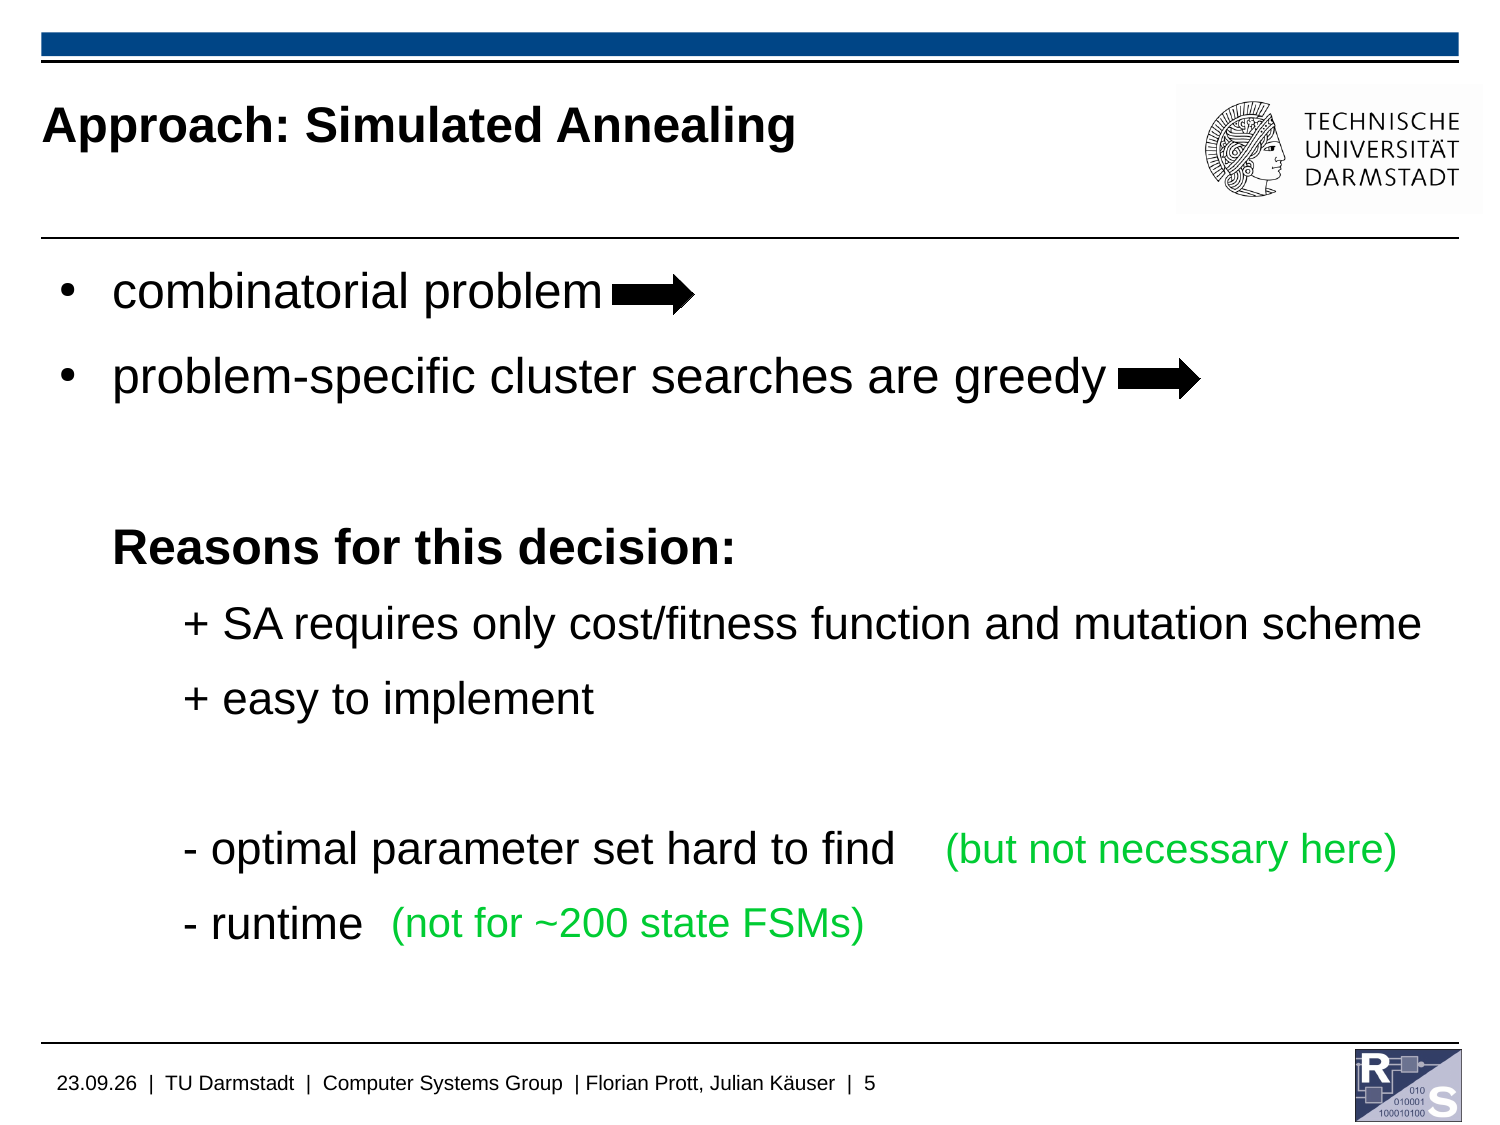

# Approach: Simulated Annealing
combinatorial problem heuristic necessary
problem-specific cluster searches are greedy unefficient
Reasons for this decision:
+ SA requires only cost/fitness function and mutation scheme
+ easy to implement
- optimal parameter set hard to find
- runtime
(but not necessary here)
(not for ~200 state FSMs)